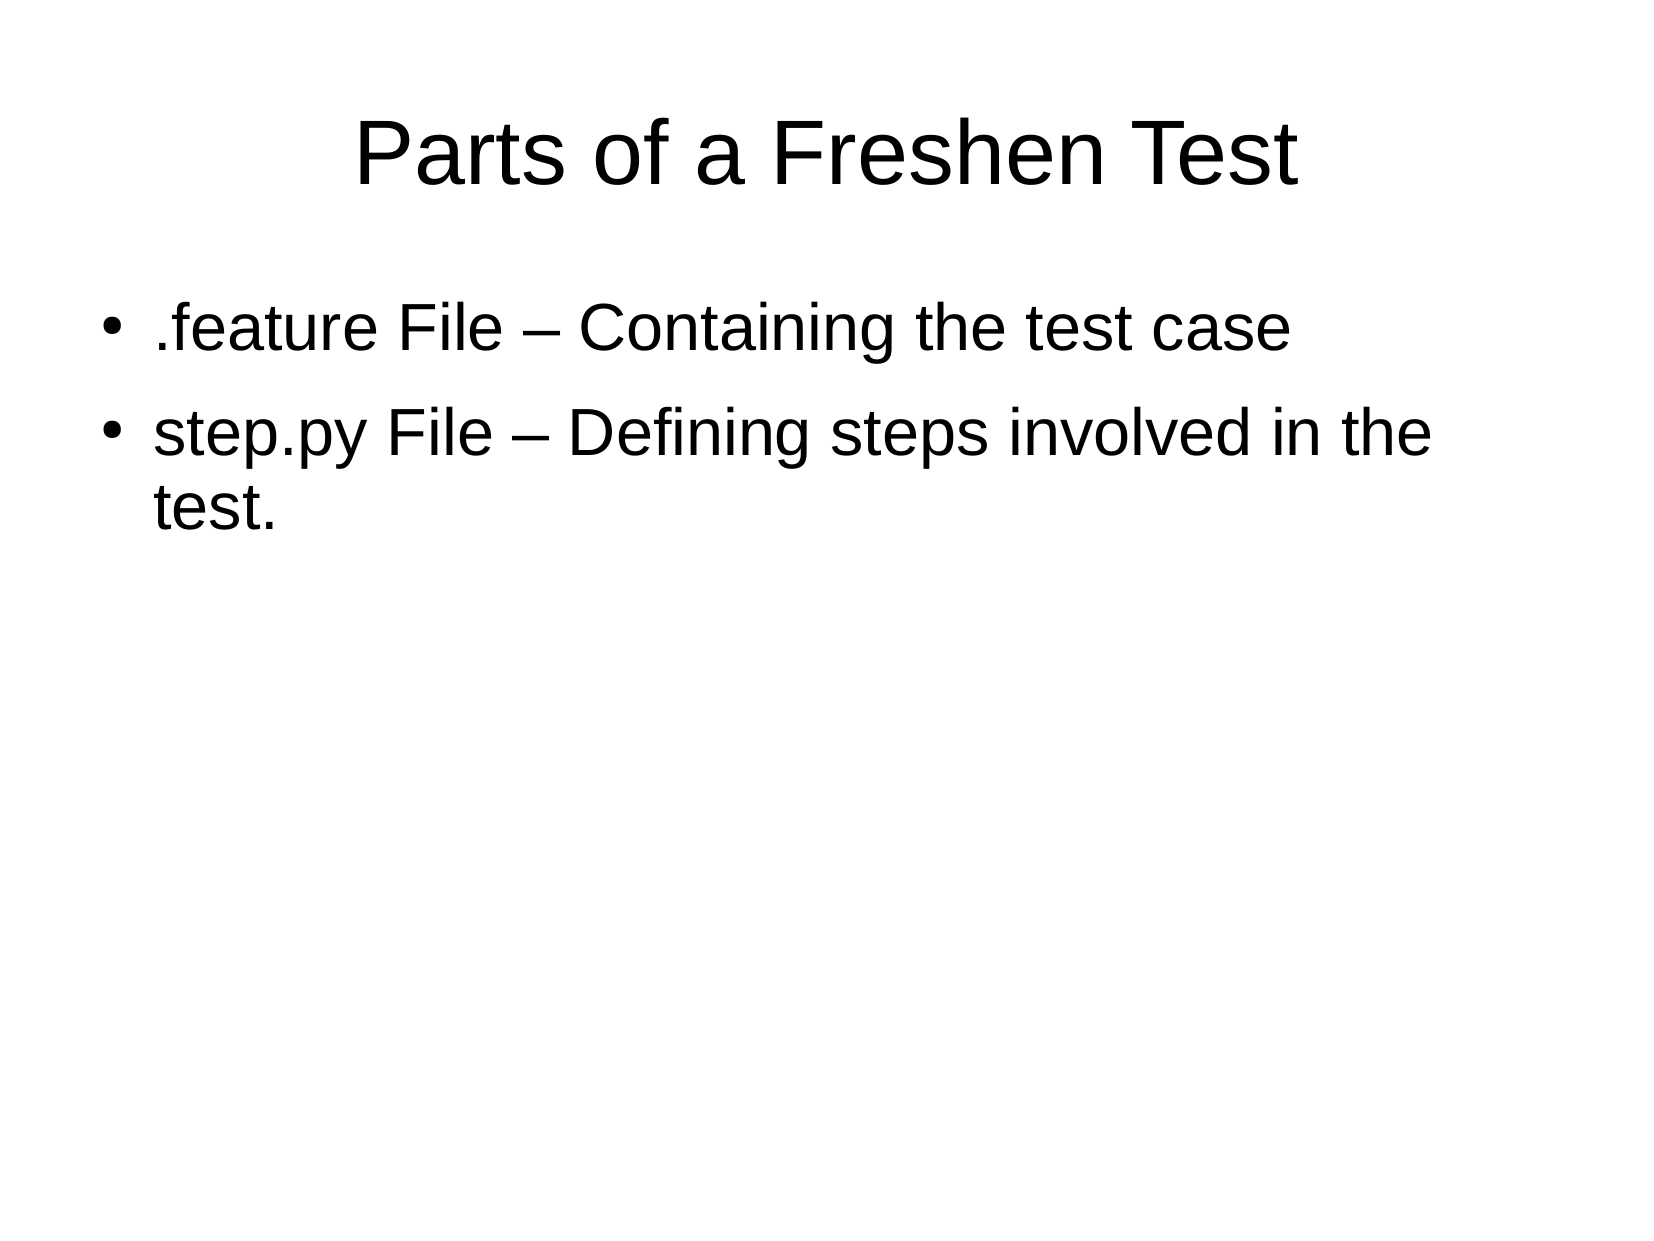

# Parts of a Freshen Test
.feature File – Containing the test case
step.py File – Defining steps involved in the test.